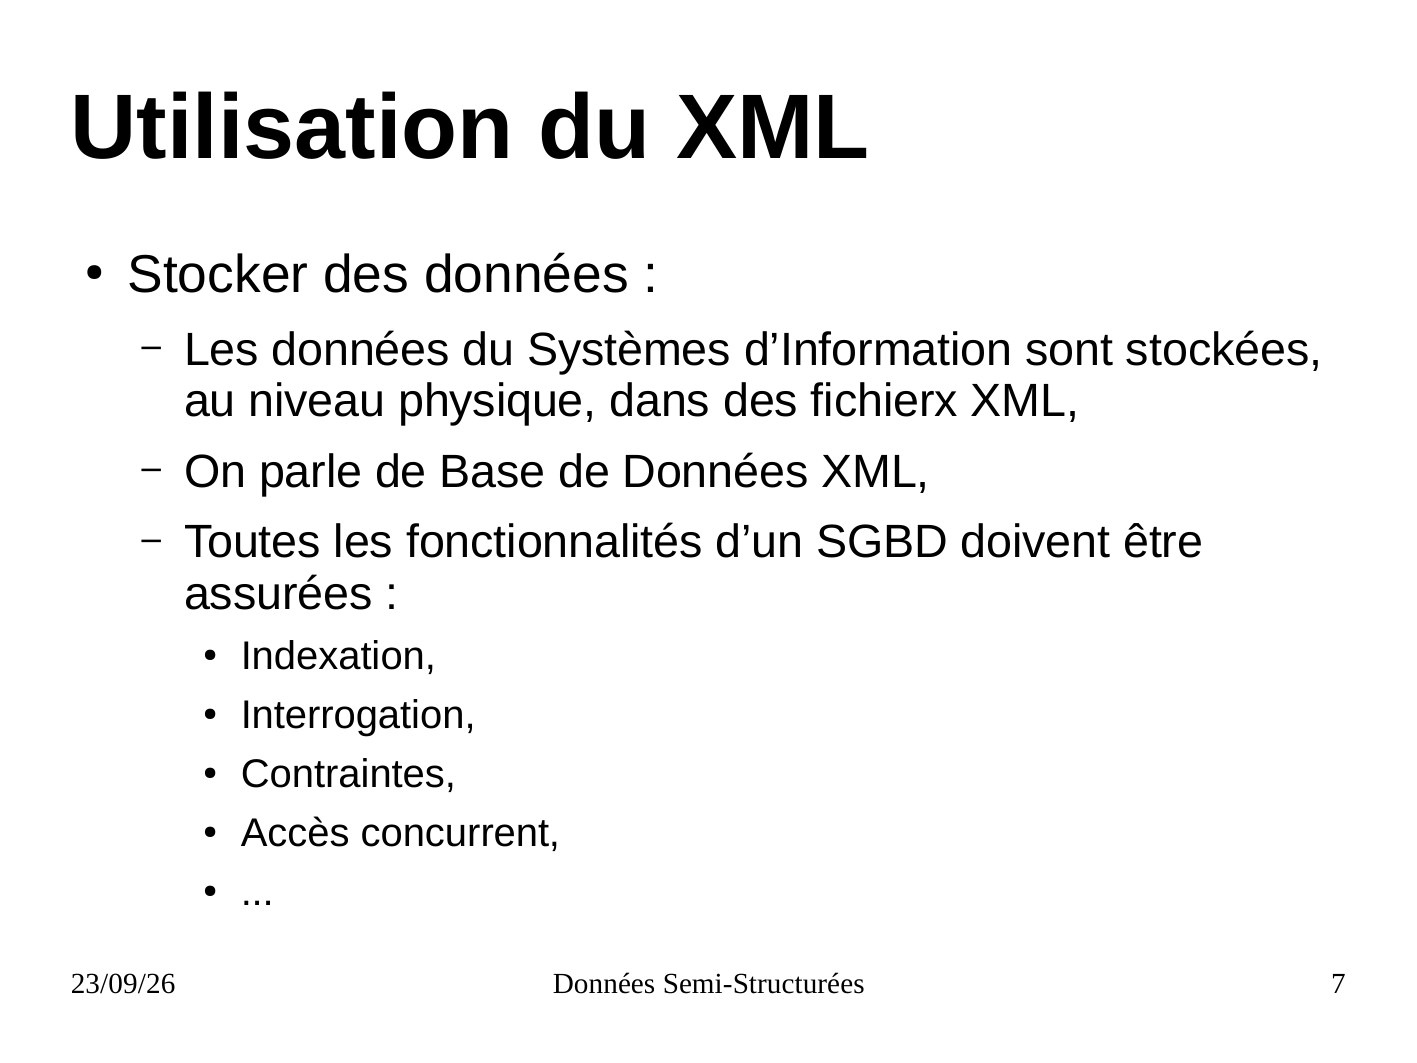

# Utilisation du XML
Stocker des données :
Les données du Systèmes d’Information sont stockées, au niveau physique, dans des fichierx XML,
On parle de Base de Données XML,
Toutes les fonctionnalités d’un SGBD doivent être assurées :
Indexation,
Interrogation,
Contraintes,
Accès concurrent,
...
Données Semi-Structurées
7